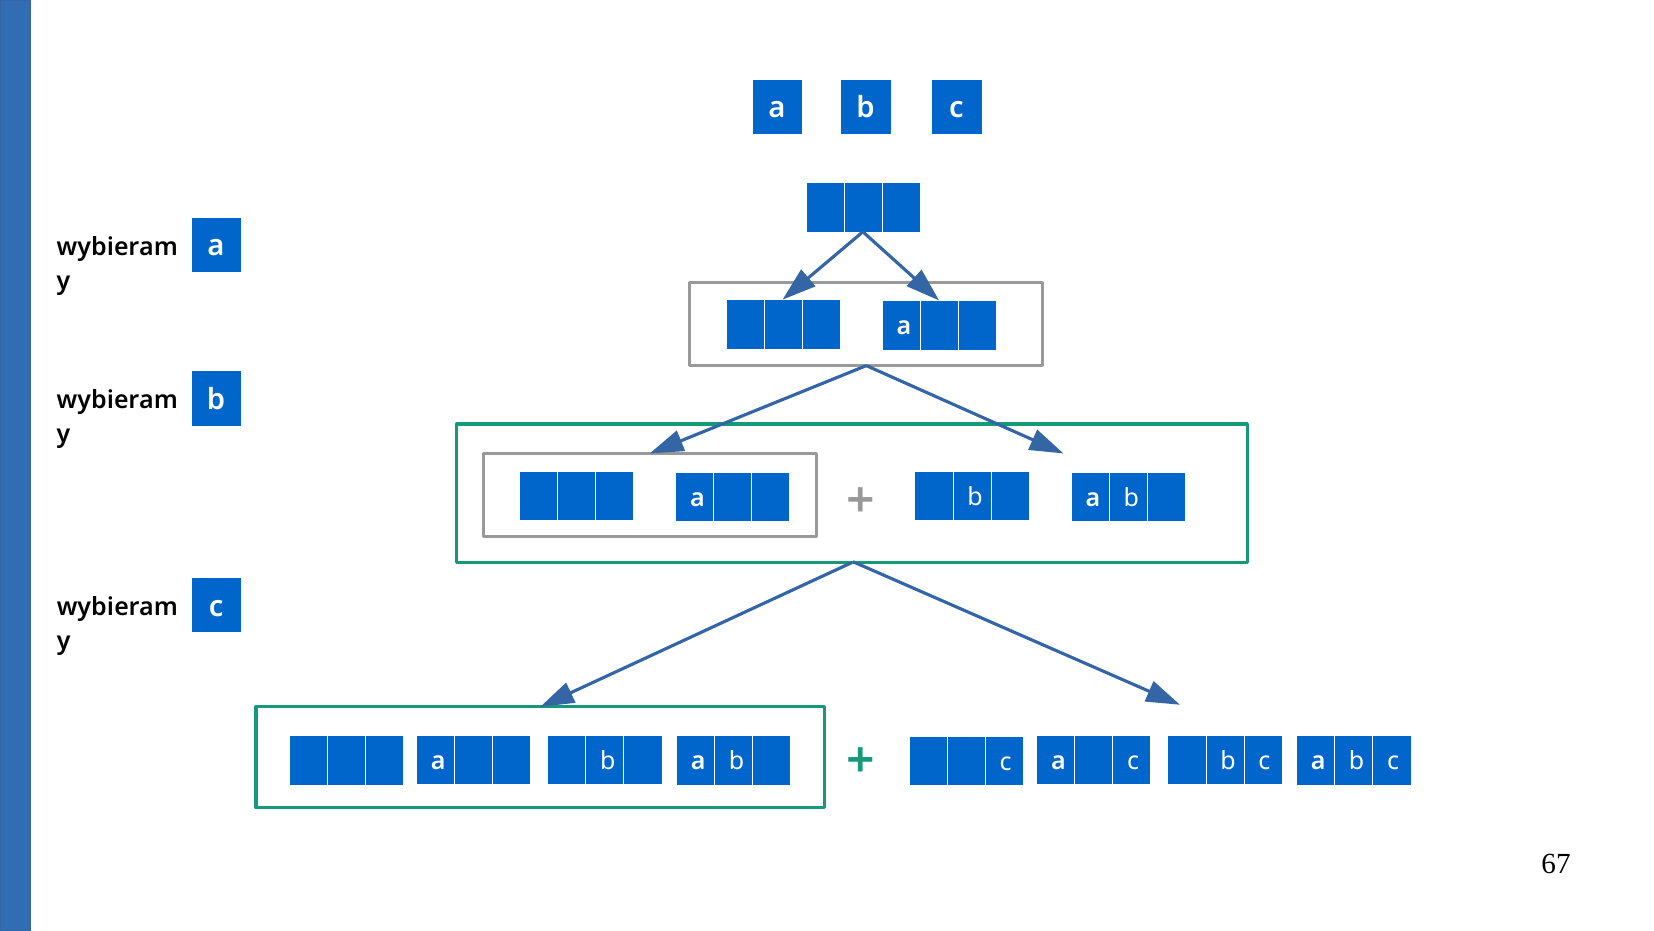

| a |
| --- |
| b |
| --- |
| c |
| --- |
| | | |
| --- | --- | --- |
| a |
| --- |
wybieramy
| | | |
| --- | --- | --- |
| a | | |
| --- | --- | --- |
| b |
| --- |
wybieramy
+
| | | |
| --- | --- | --- |
| | b | |
| --- | --- | --- |
| a | | |
| --- | --- | --- |
| a | b | |
| --- | --- | --- |
| c |
| --- |
wybieramy
+
| a | b | a |
| --- | --- | --- |
| a | | |
| --- | --- | --- |
| a | b | a |
| --- | --- | --- |
| a | b | a |
| --- | --- | --- |
| | b | |
| --- | --- | --- |
| a | | c |
| --- | --- | --- |
| a | b | a |
| --- | --- | --- |
| | b | c |
| --- | --- | --- |
| a | b | |
| --- | --- | --- |
| a | b | c |
| --- | --- | --- |
| a | b | c |
| --- | --- | --- |
| | | |
| --- | --- | --- |
| a | b | c |
| --- | --- | --- |
| | | c |
| --- | --- | --- |
67